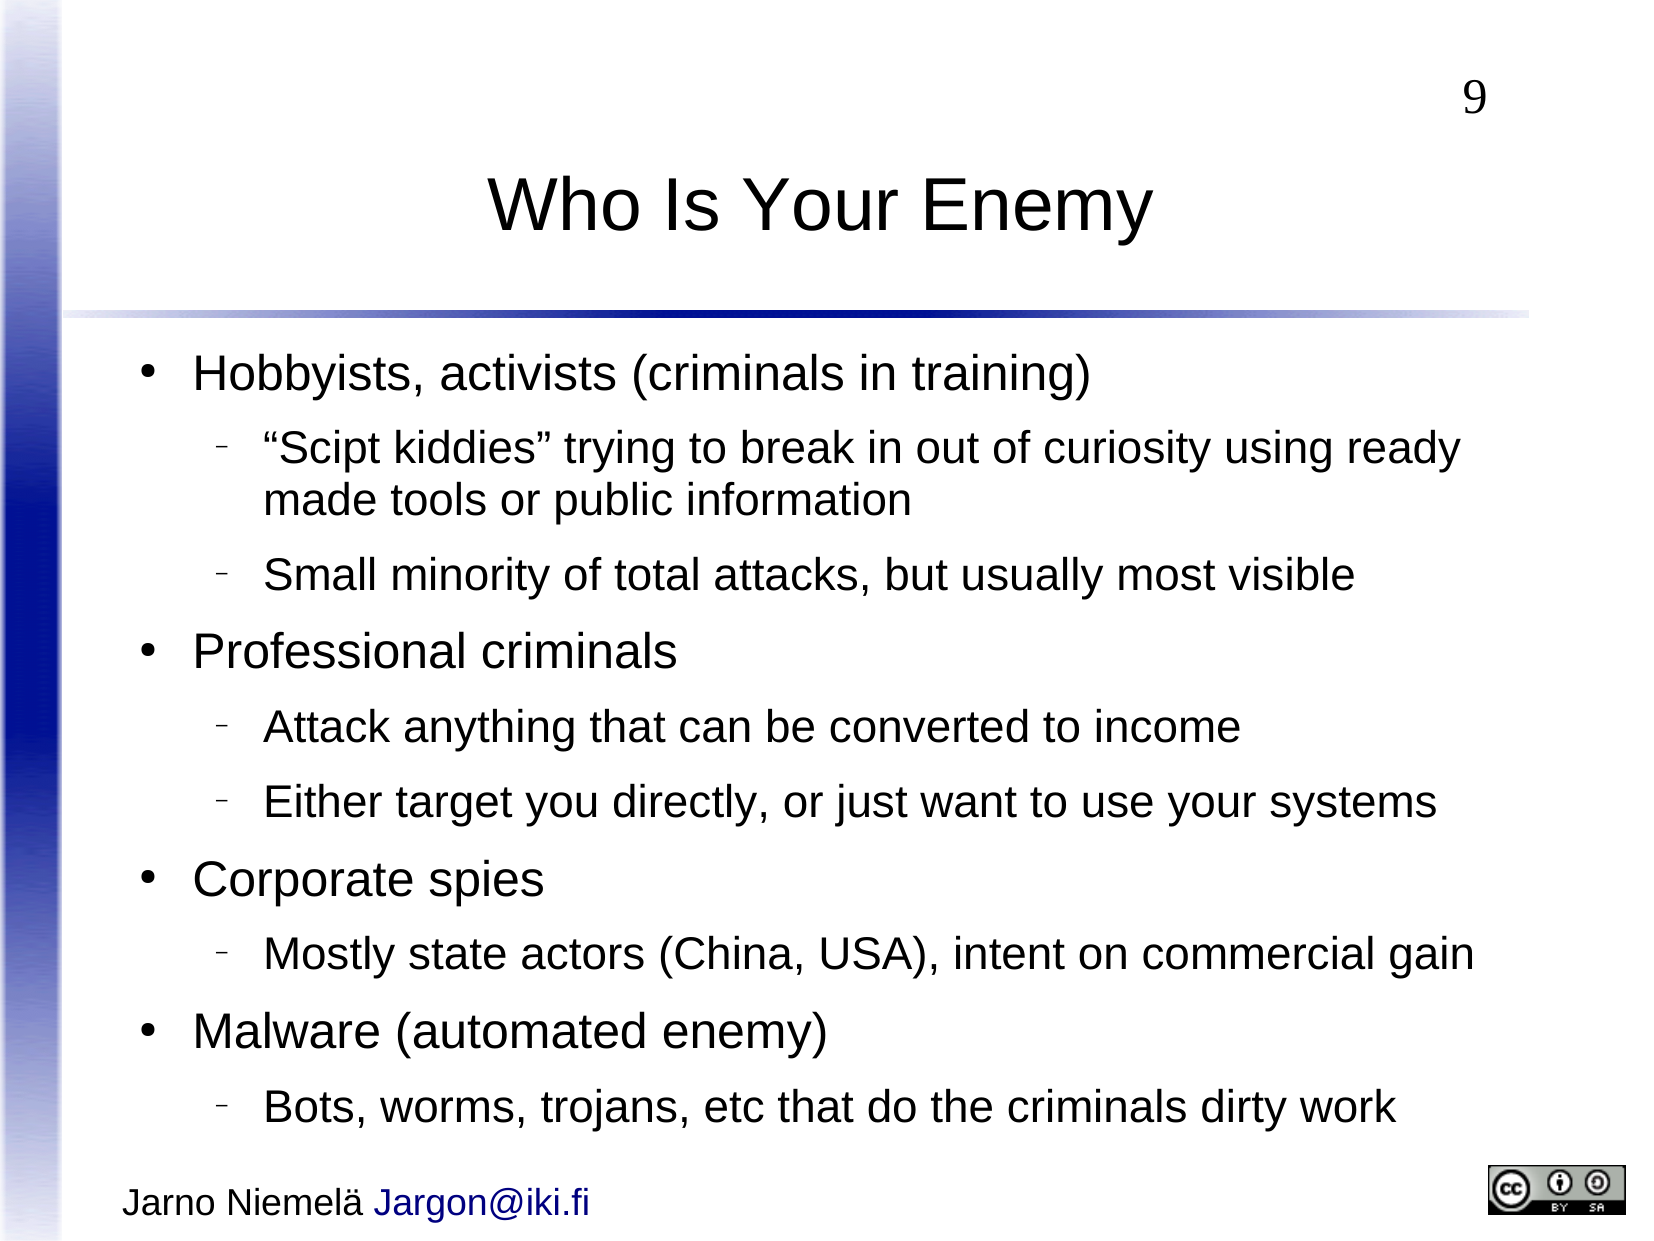

# Who Is Your Enemy
Hobbyists, activists (criminals in training)
“Scipt kiddies” trying to break in out of curiosity using ready made tools or public information
Small minority of total attacks, but usually most visible
Professional criminals
Attack anything that can be converted to income
Either target you directly, or just want to use your systems
Corporate spies
Mostly state actors (China, USA), intent on commercial gain
Malware (automated enemy)
Bots, worms, trojans, etc that do the criminals dirty work